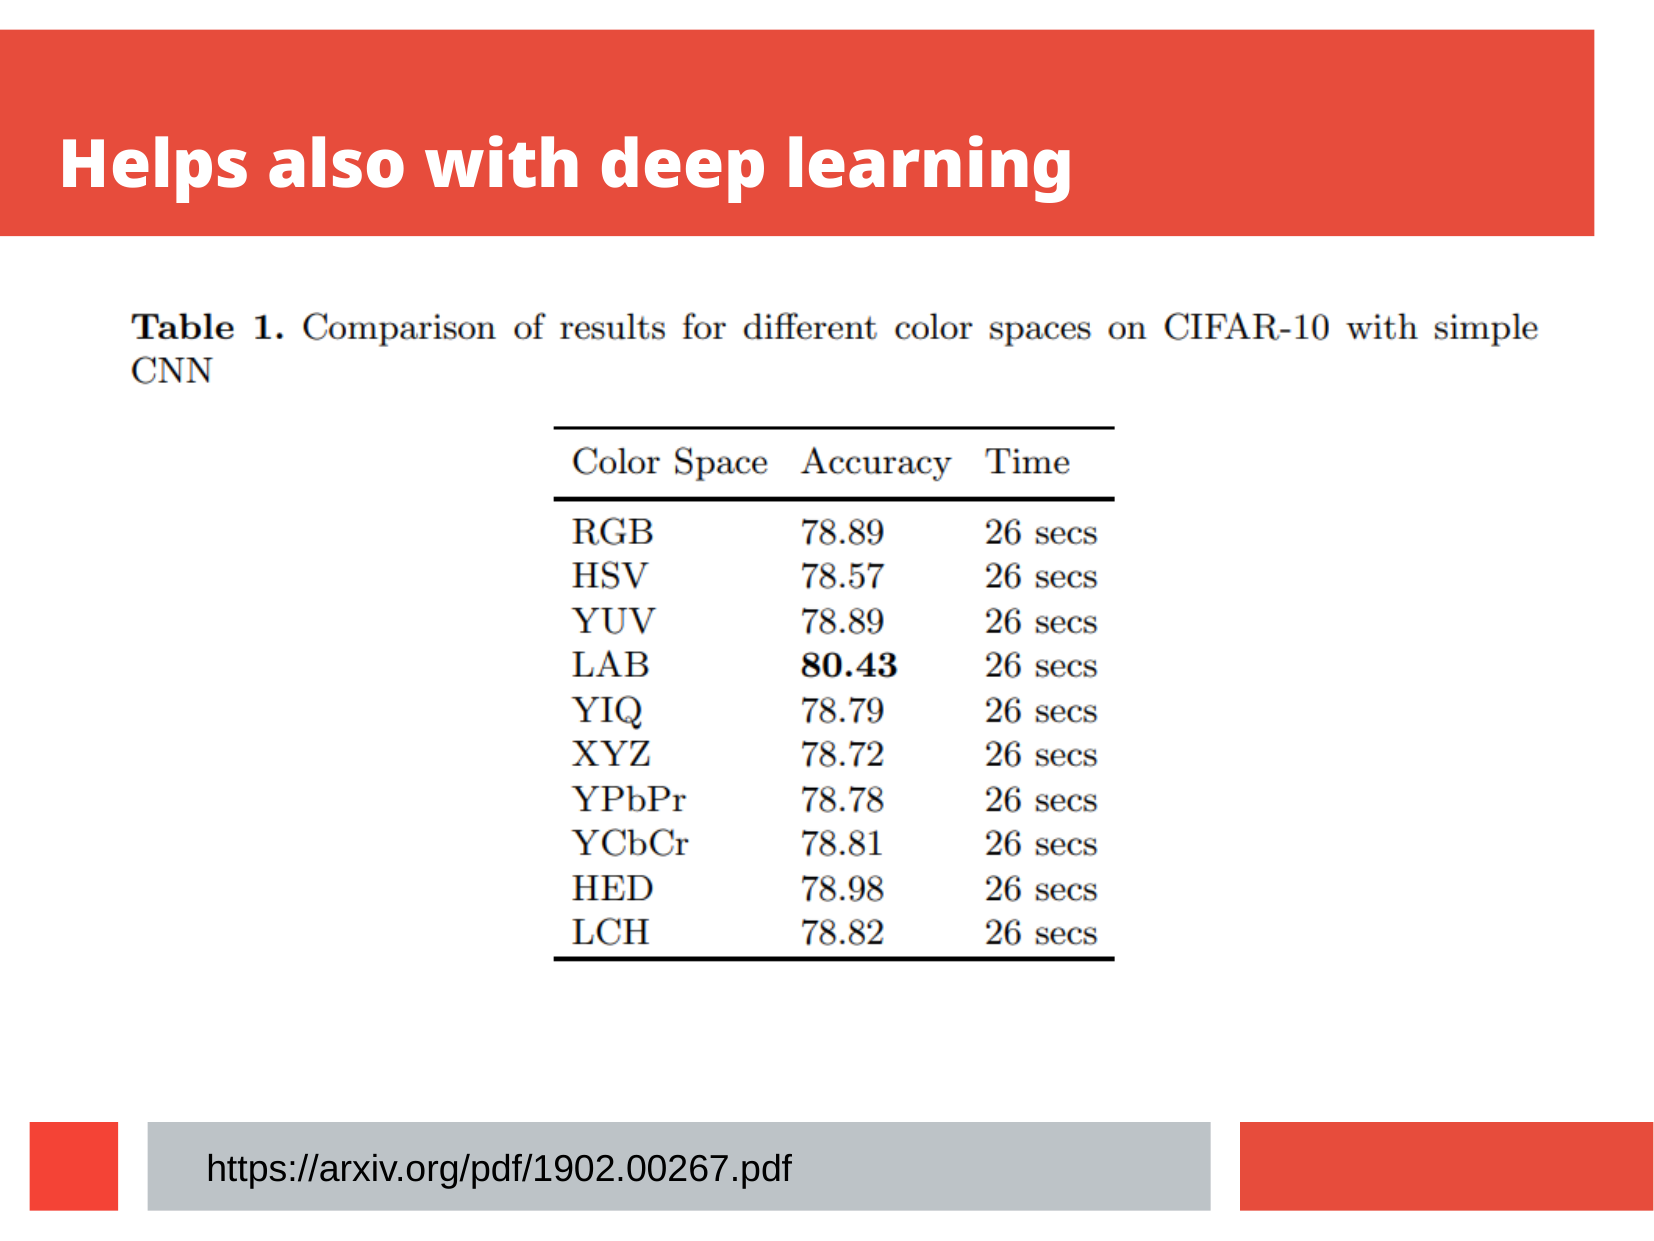

# Helps also with deep learning
https://arxiv.org/pdf/1902.00267.pdf